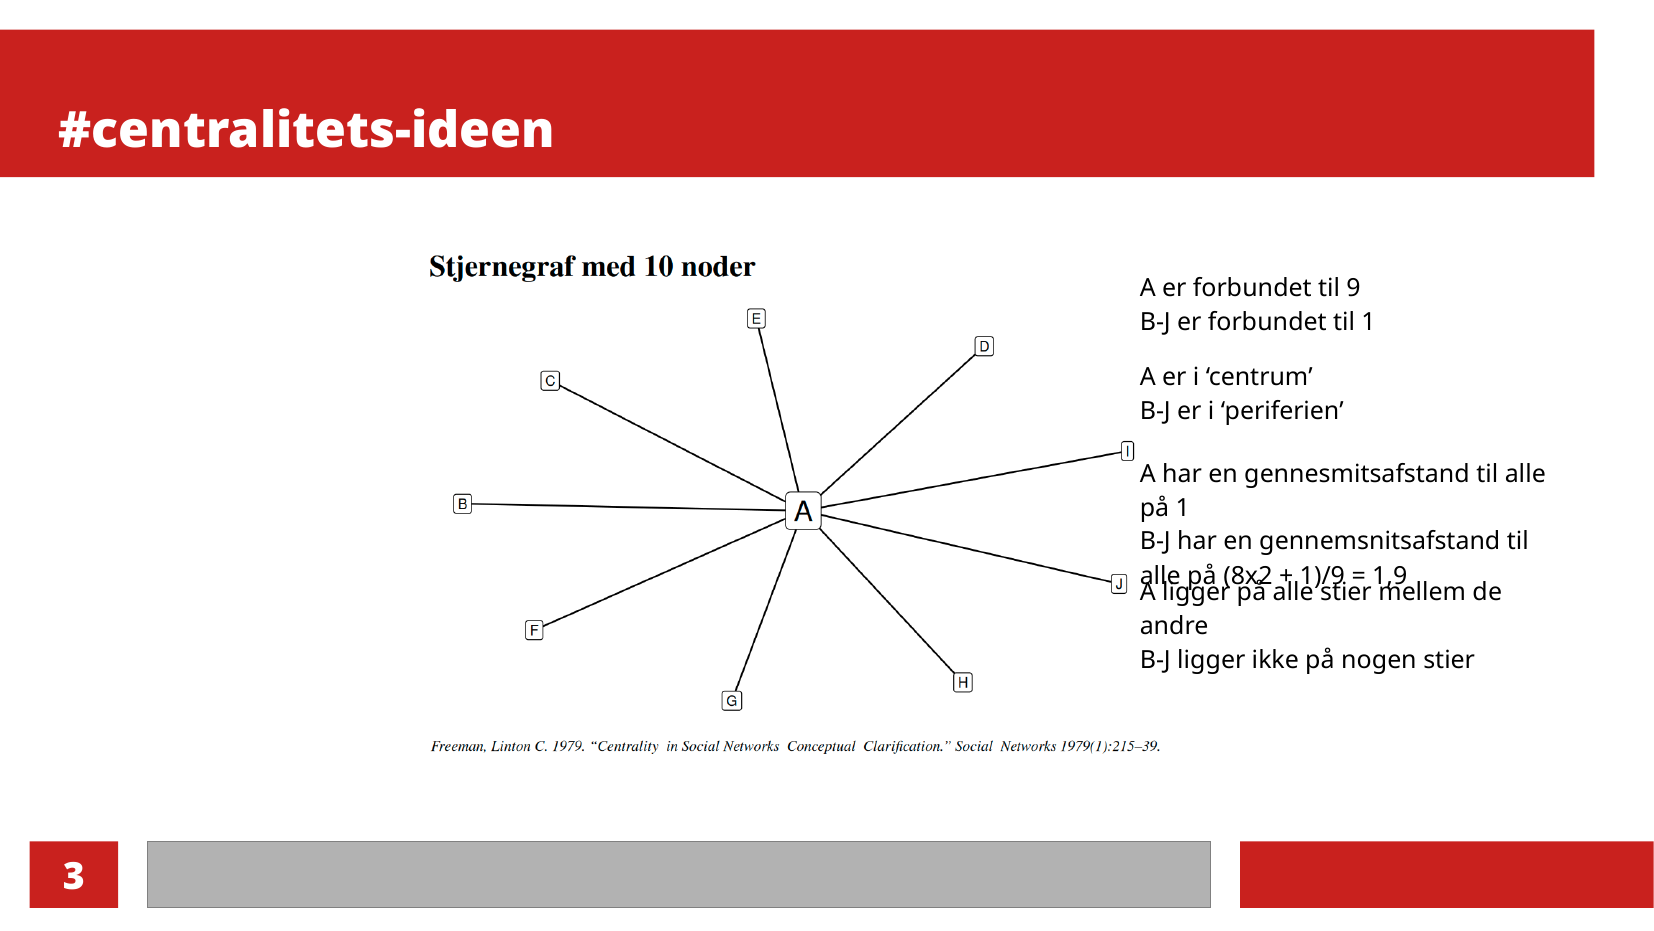

# #centralitets-ideen
A er forbundet til 9
B-J er forbundet til 1
A er i ‘centrum’
B-J er i ‘periferien’
A har en gennesmitsafstand til alle på 1
B-J har en gennemsnitsafstand til alle på (8x2 + 1)/9 = 1,9
A ligger på alle stier mellem de andre
B-J ligger ikke på nogen stier
3